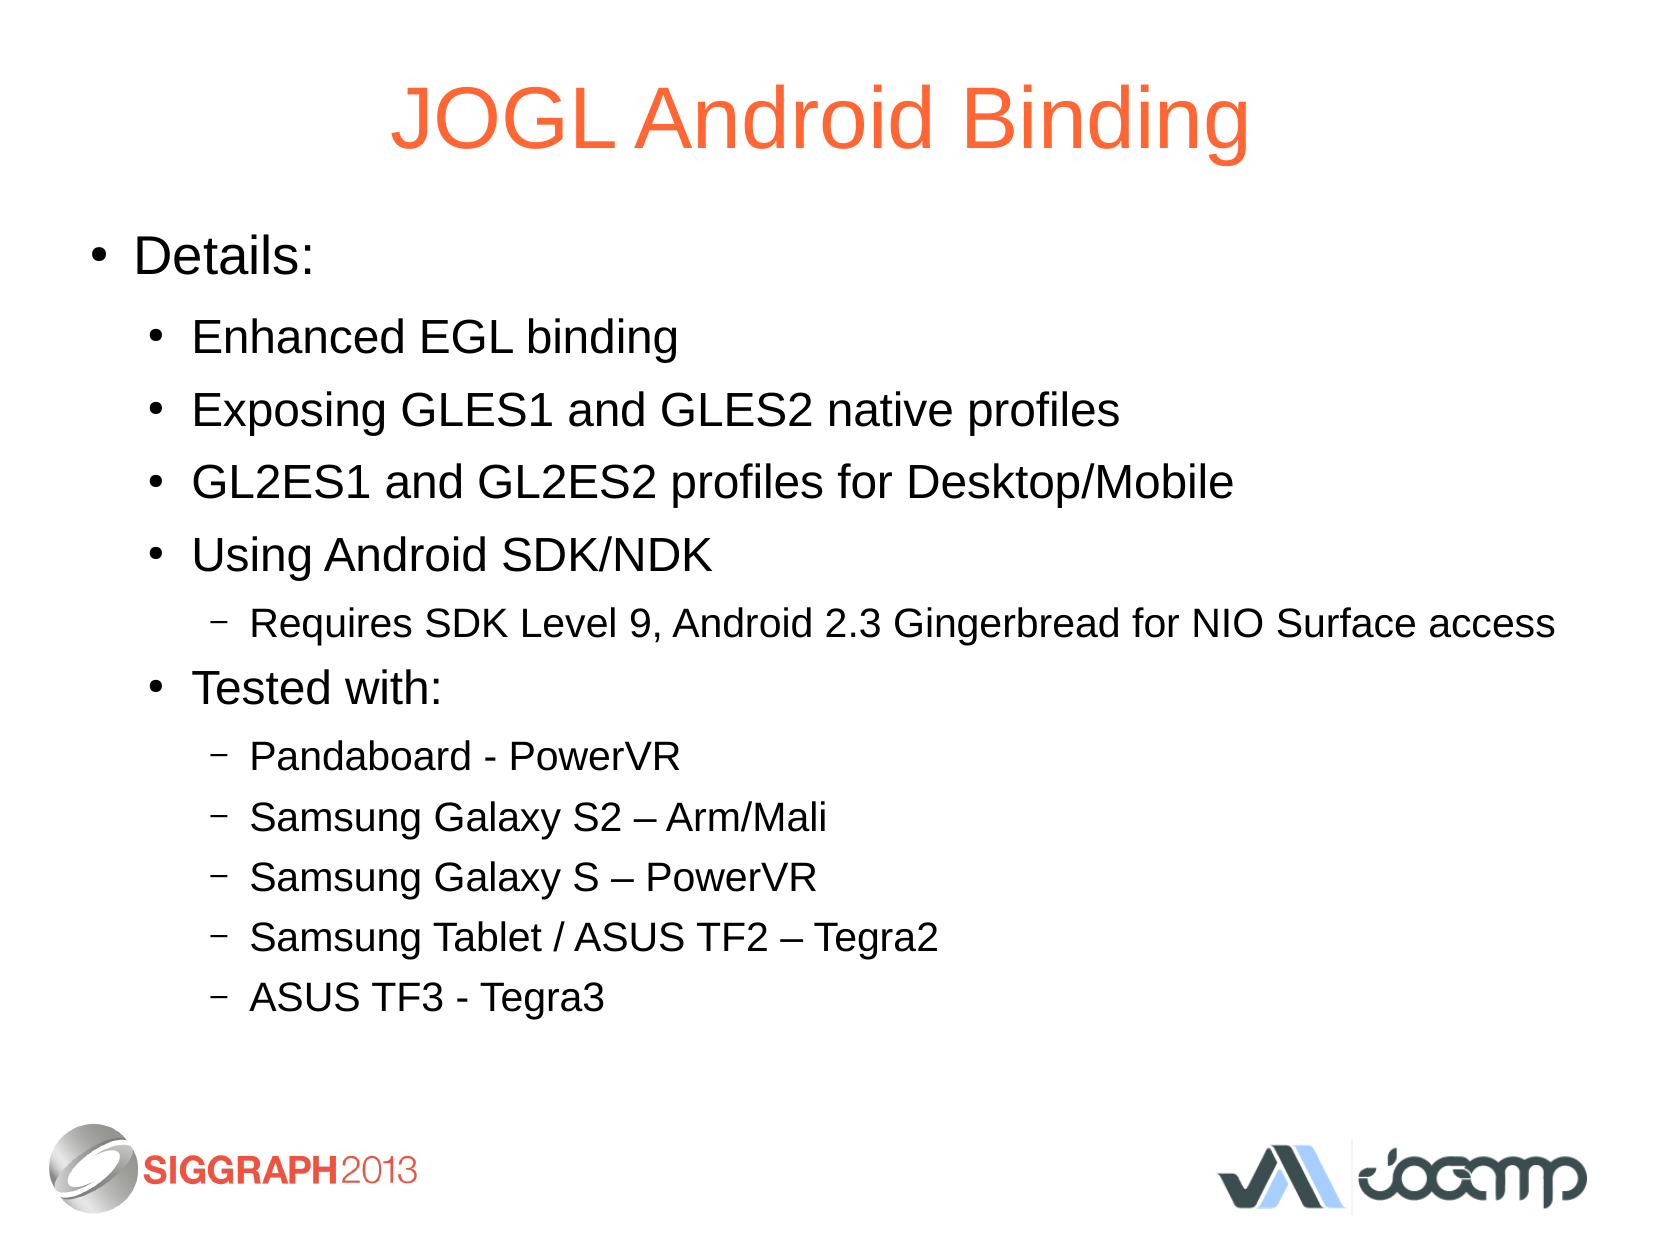

# JOGL Android Binding
Details:
Enhanced EGL binding
Exposing GLES1 and GLES2 native profiles
GL2ES1 and GL2ES2 profiles for Desktop/Mobile
Using Android SDK/NDK
Requires SDK Level 9, Android 2.3 Gingerbread for NIO Surface access
Tested with:
Pandaboard - PowerVR
Samsung Galaxy S2 – Arm/Mali
Samsung Galaxy S – PowerVR
Samsung Tablet / ASUS TF2 – Tegra2
ASUS TF3 - Tegra3